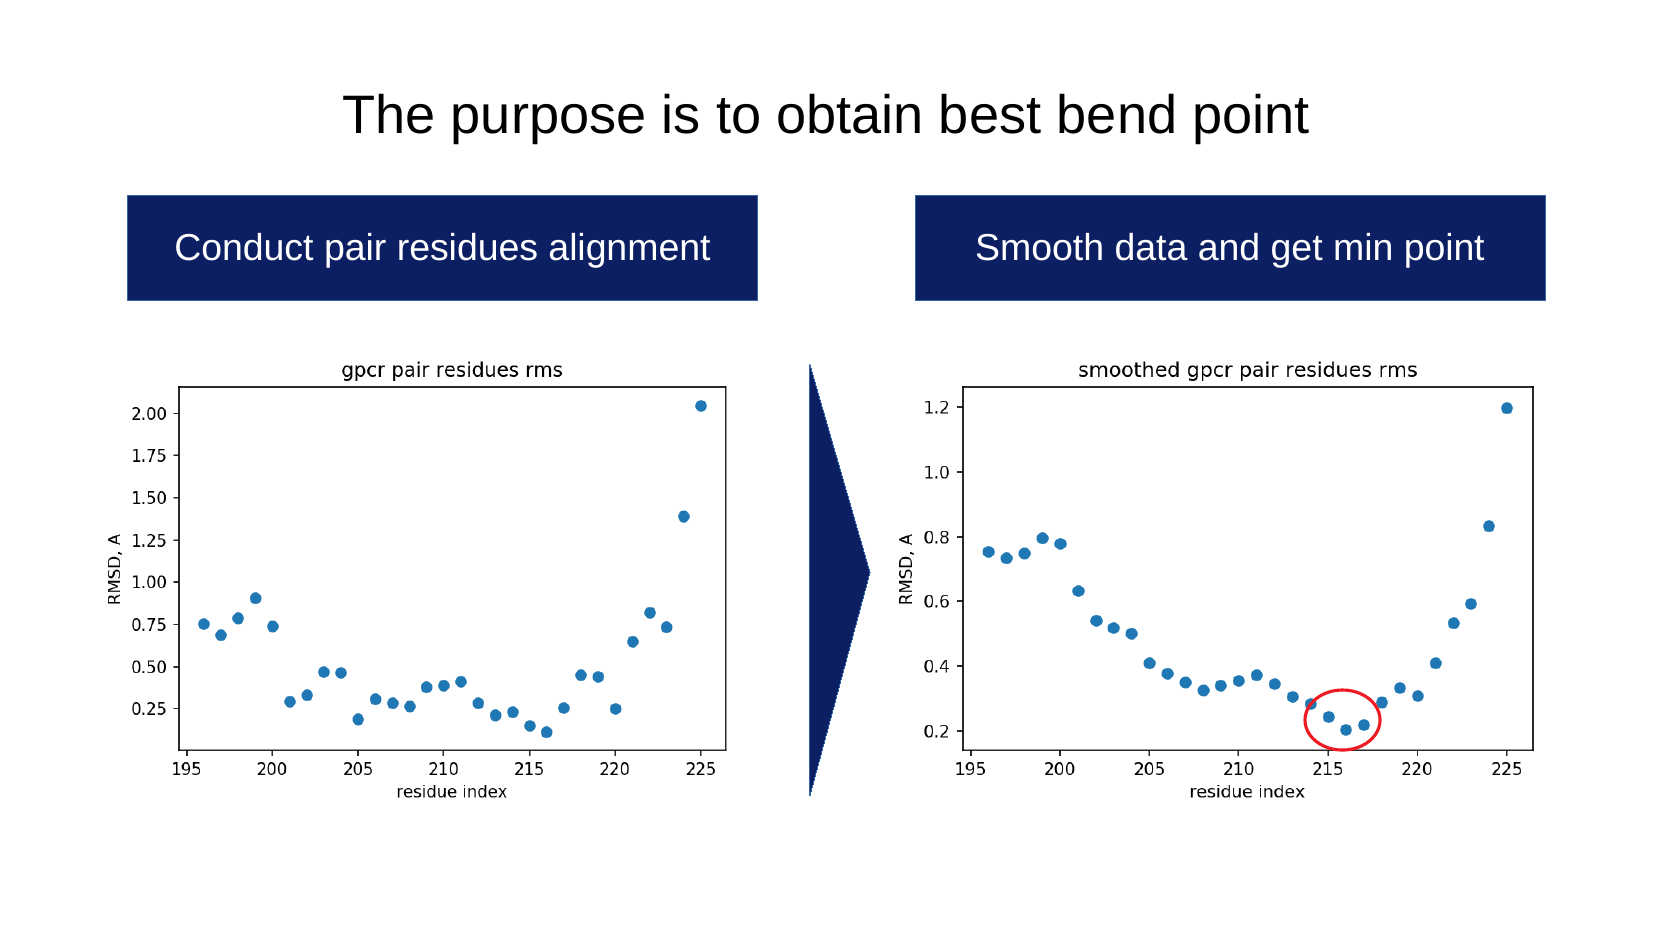

# The purpose is to obtain best bend point
Conduct pair residues alignment
Smooth data and get min point